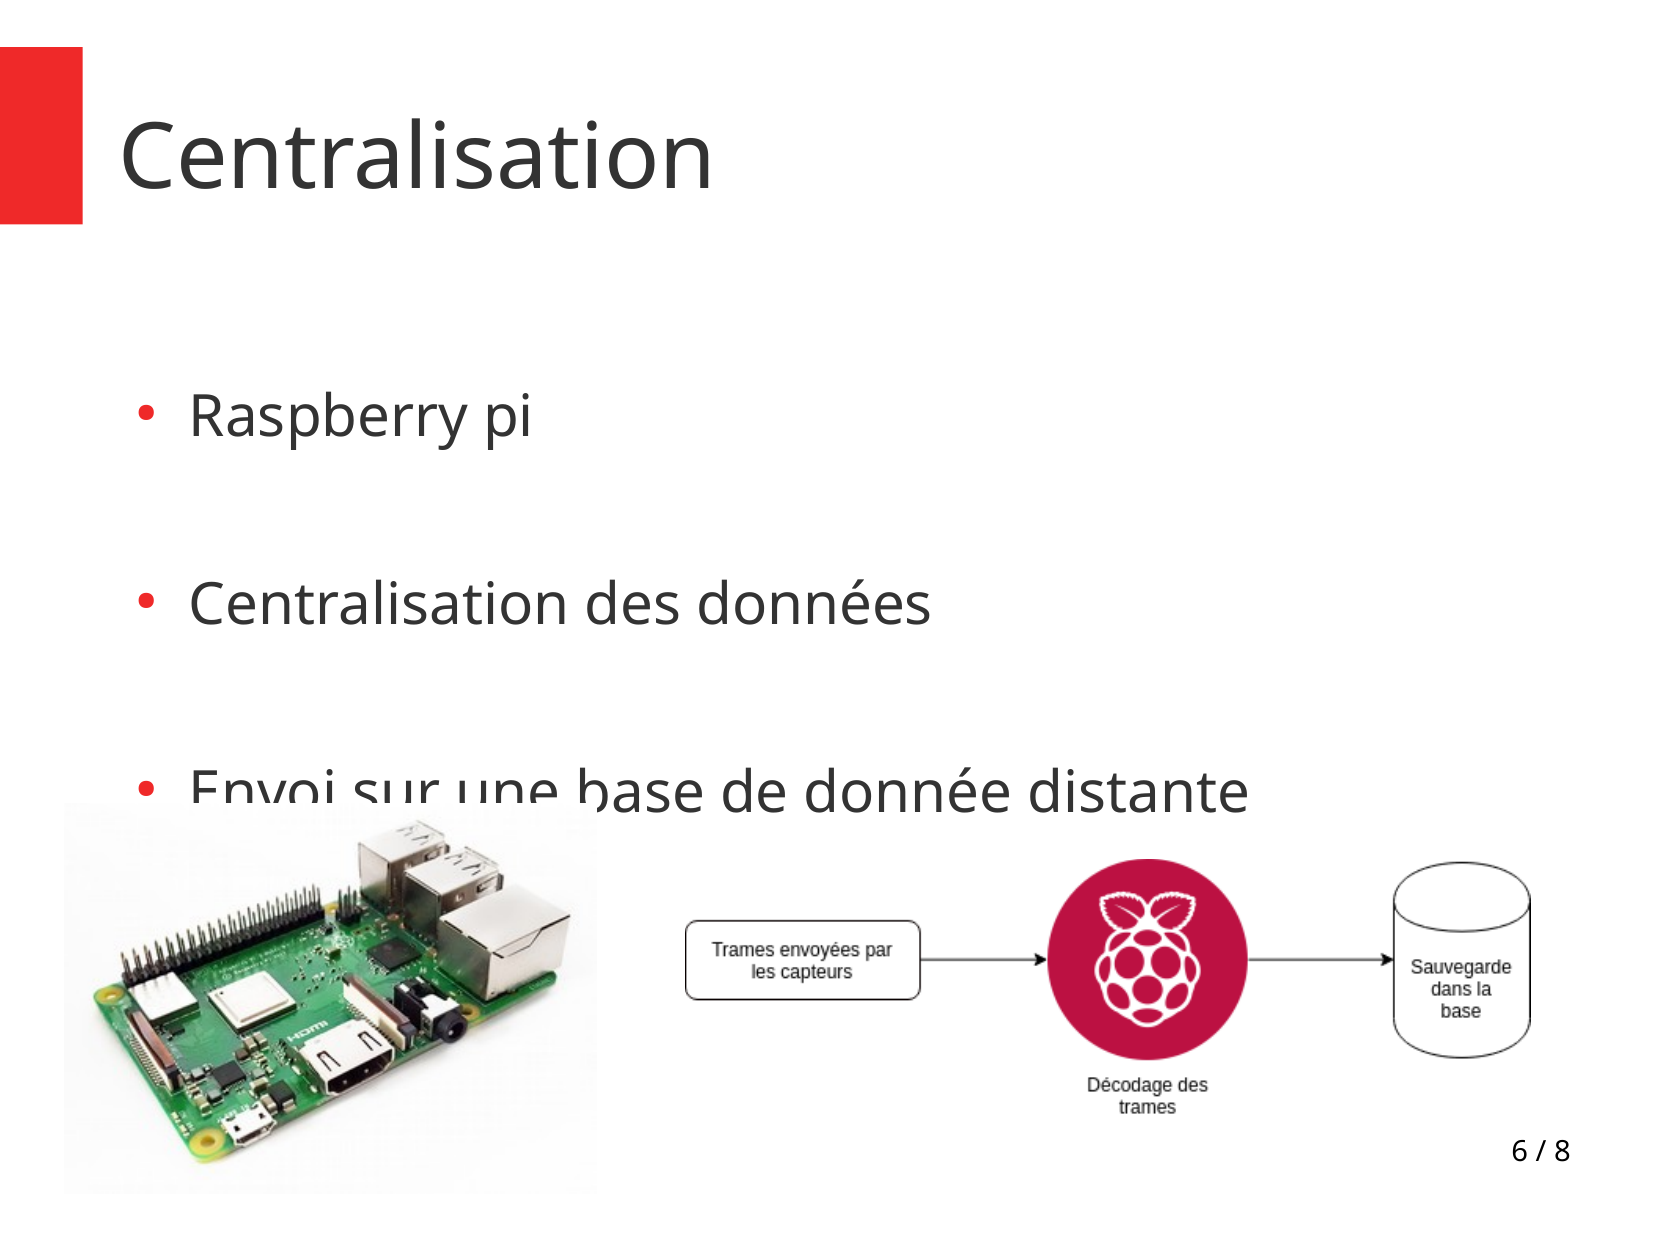

# Centralisation
Raspberry pi
Centralisation des données
Envoi sur une base de donnée distante
6